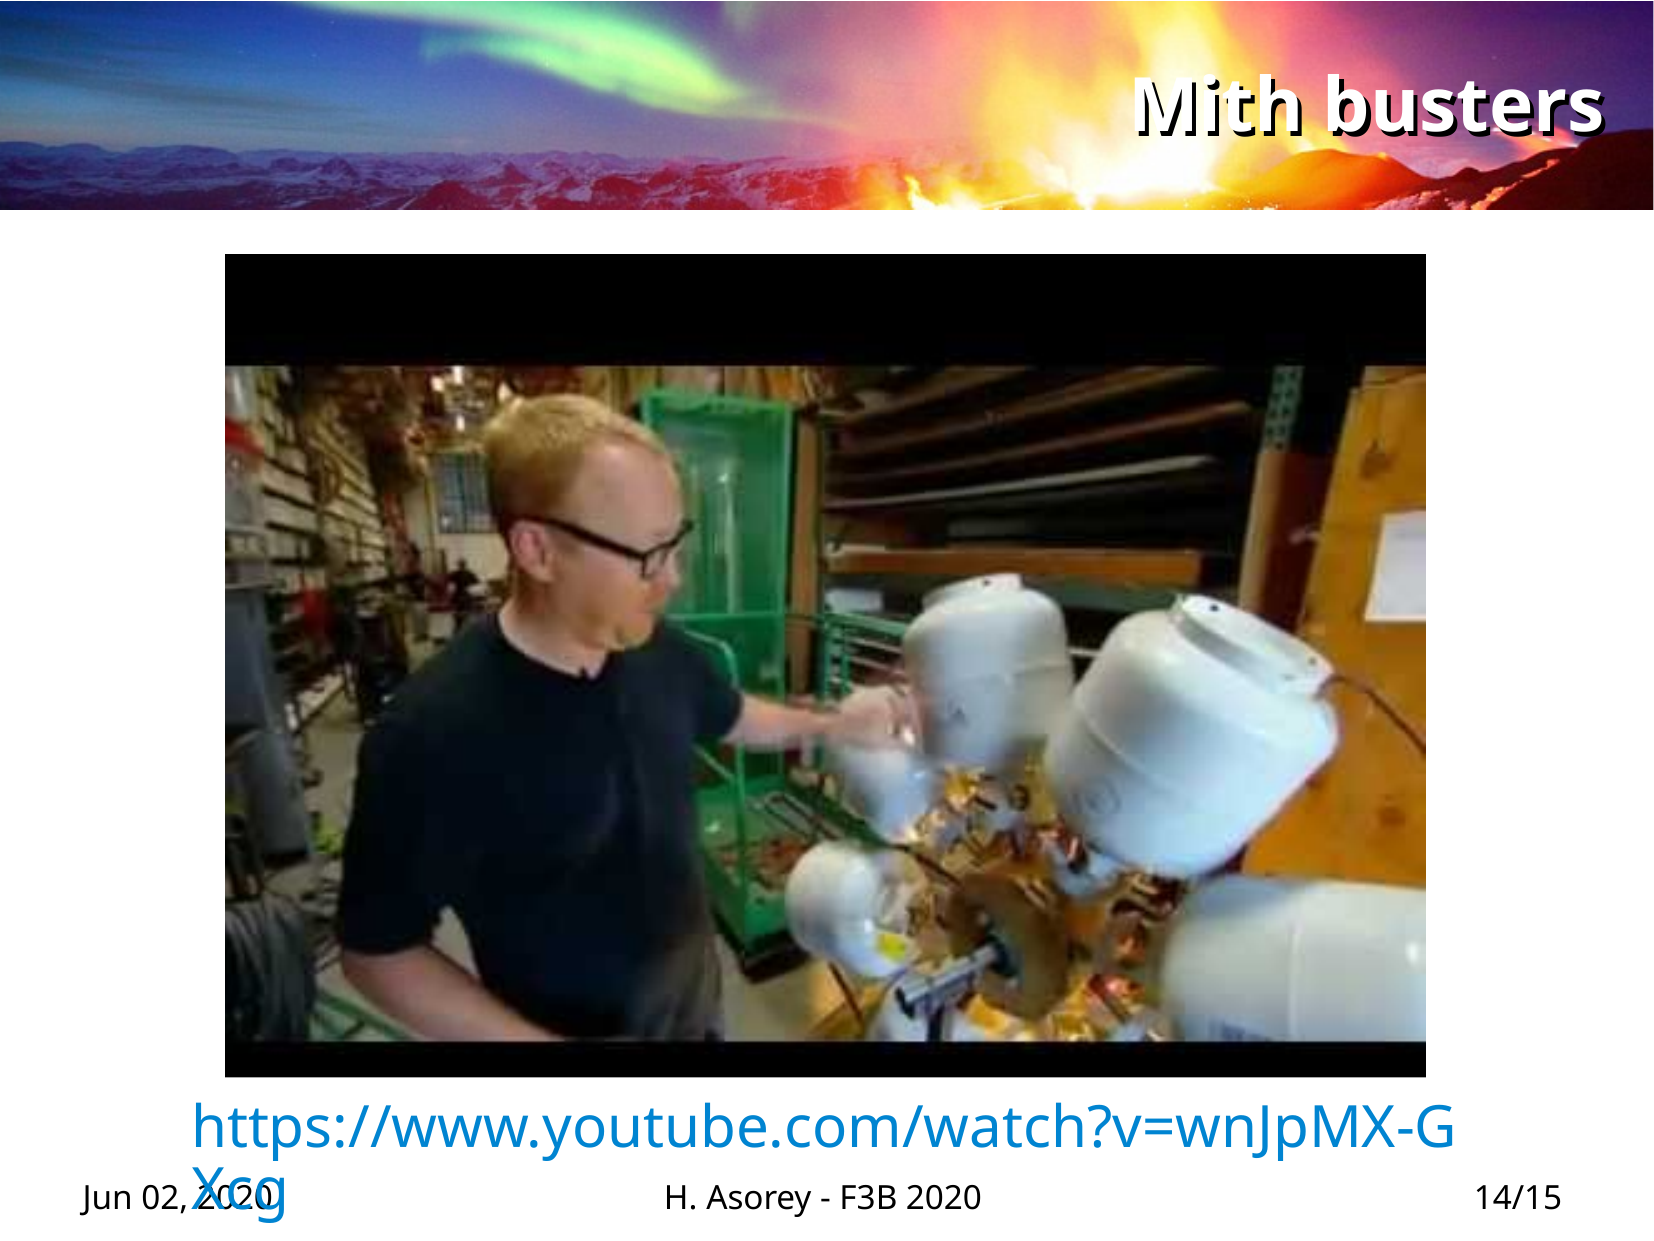

# Mith busters
https://www.youtube.com/watch?v=wnJpMX-GXcg
Jun 02, 2020
H. Asorey - F3B 2020
14